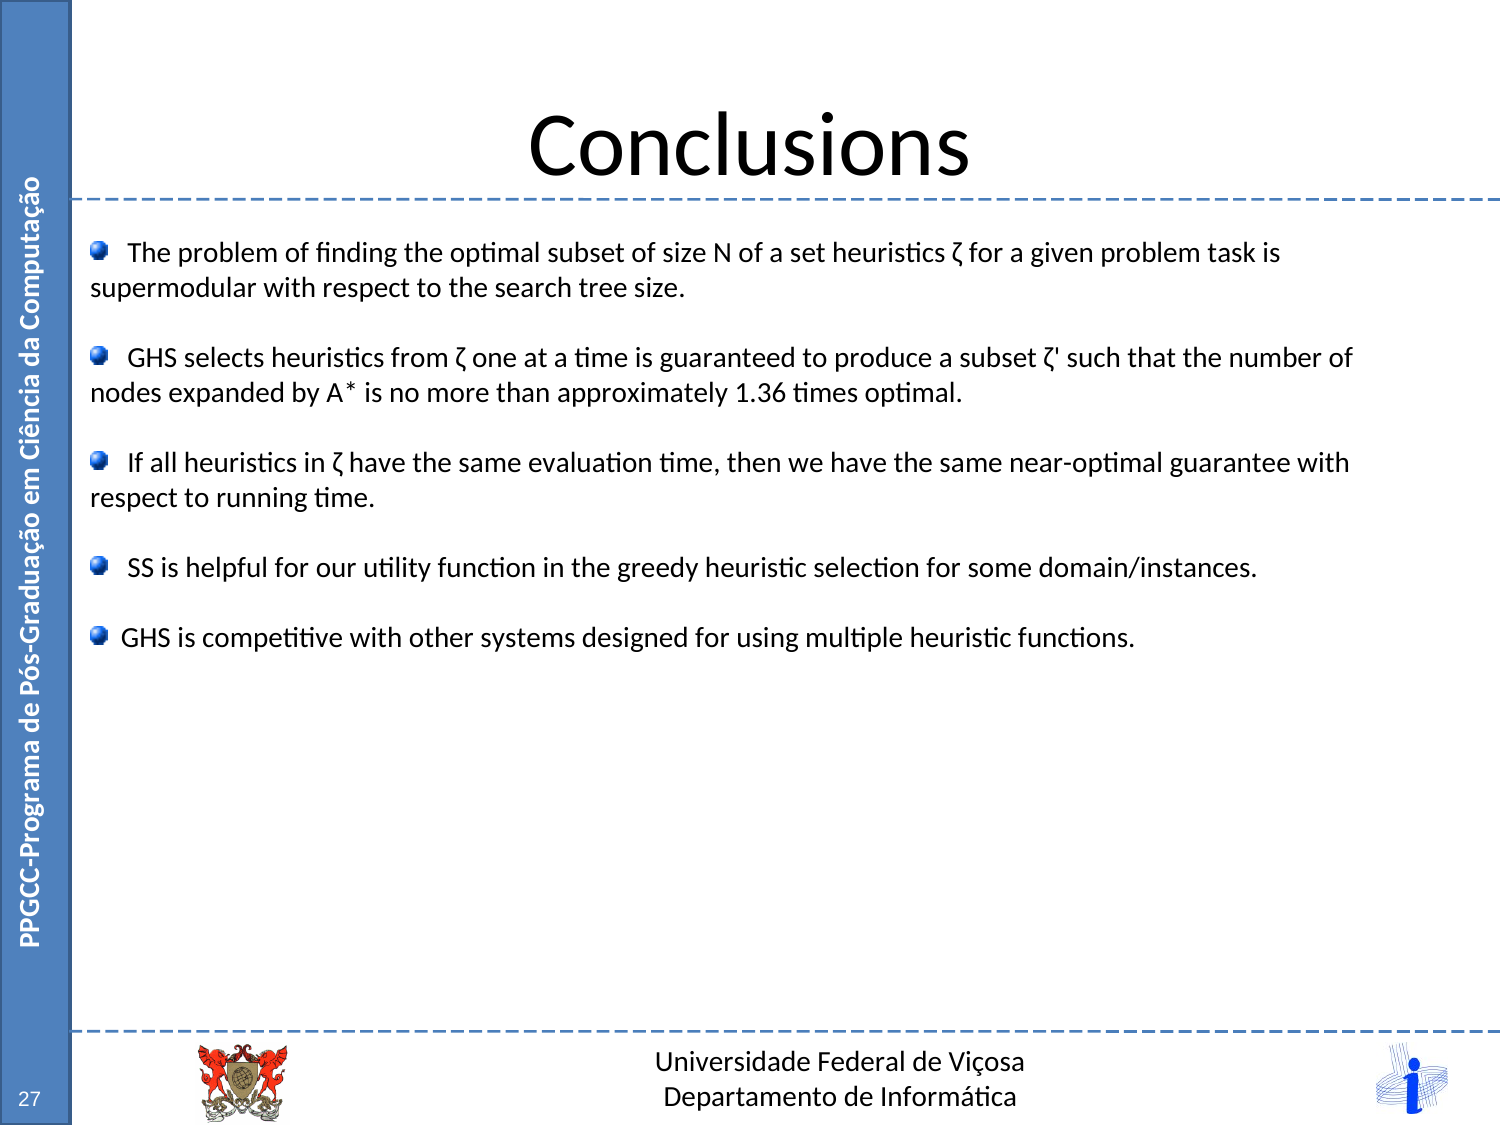

Conclusions
 The problem of finding the optimal subset of size N of a set heuristics ζ for a given problem task is supermodular with respect to the search tree size.
 GHS selects heuristics from ζ one at a time is guaranteed to produce a subset ζ' such that the number of nodes expanded by A* is no more than approximately 1.36 times optimal.
 If all heuristics in ζ have the same evaluation time, then we have the same near-optimal guarantee with respect to running time.
 SS is helpful for our utility function in the greedy heuristic selection for some domain/instances.
 GHS is competitive with other systems designed for using multiple heuristic functions.
PPGCC-Programa de Pós-Graduação em Ciência da Computação
Universidade Federal de Viçosa
Departamento de Informática
27